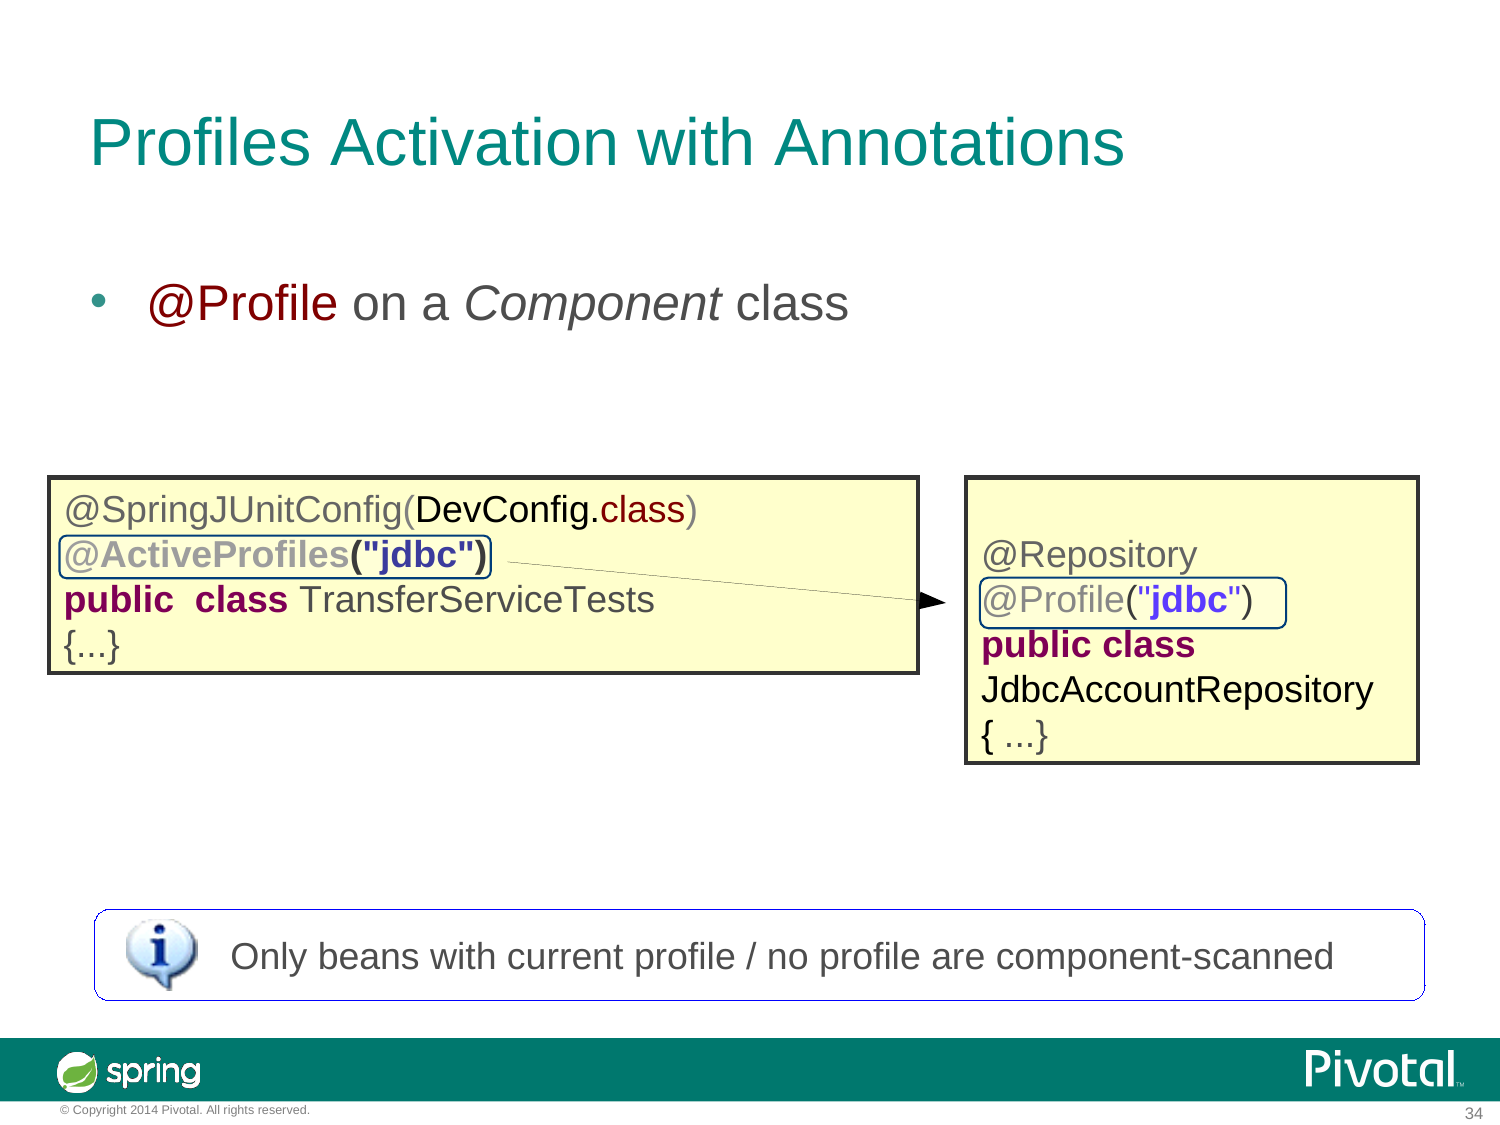

# Profiles Activation with Annotations
@Profile on a Component class
@SpringJUnitConfig(DevConfig.class)
@ActiveProfiles("jdbc")
public class TransferServiceTests
{...}
@Repository
@Profile("jdbc")
public class
JdbcAccountRepository
{ ...}
Only beans with current profile / no profile are component-scanned